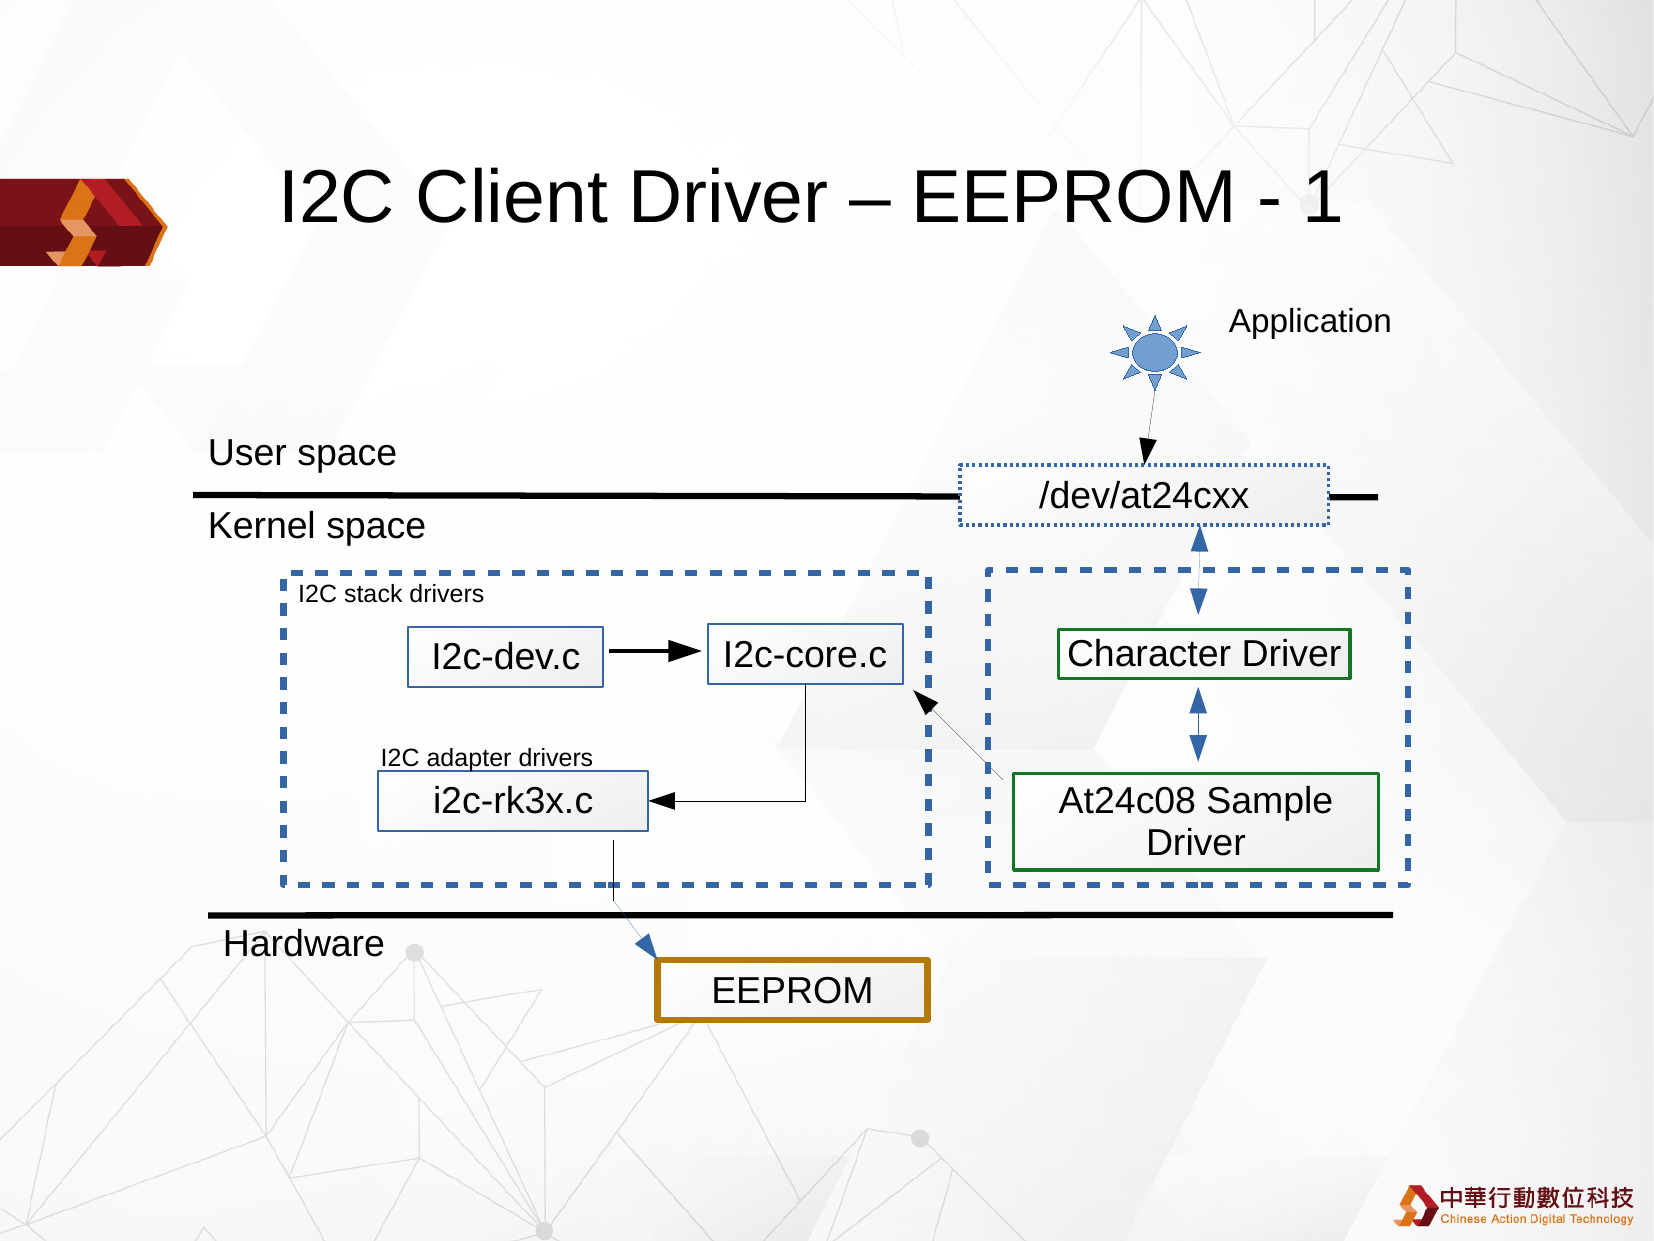

# I2C Client Driver – EEPROM - 1
Application
User space
/dev/at24cxx
Kernel space
I2C stack drivers
I2c-core.c
I2c-dev.c
Character Driver
I2C adapter drivers
i2c-rk3x.c
At24c08 Sample
Driver
Hardware
EEPROM